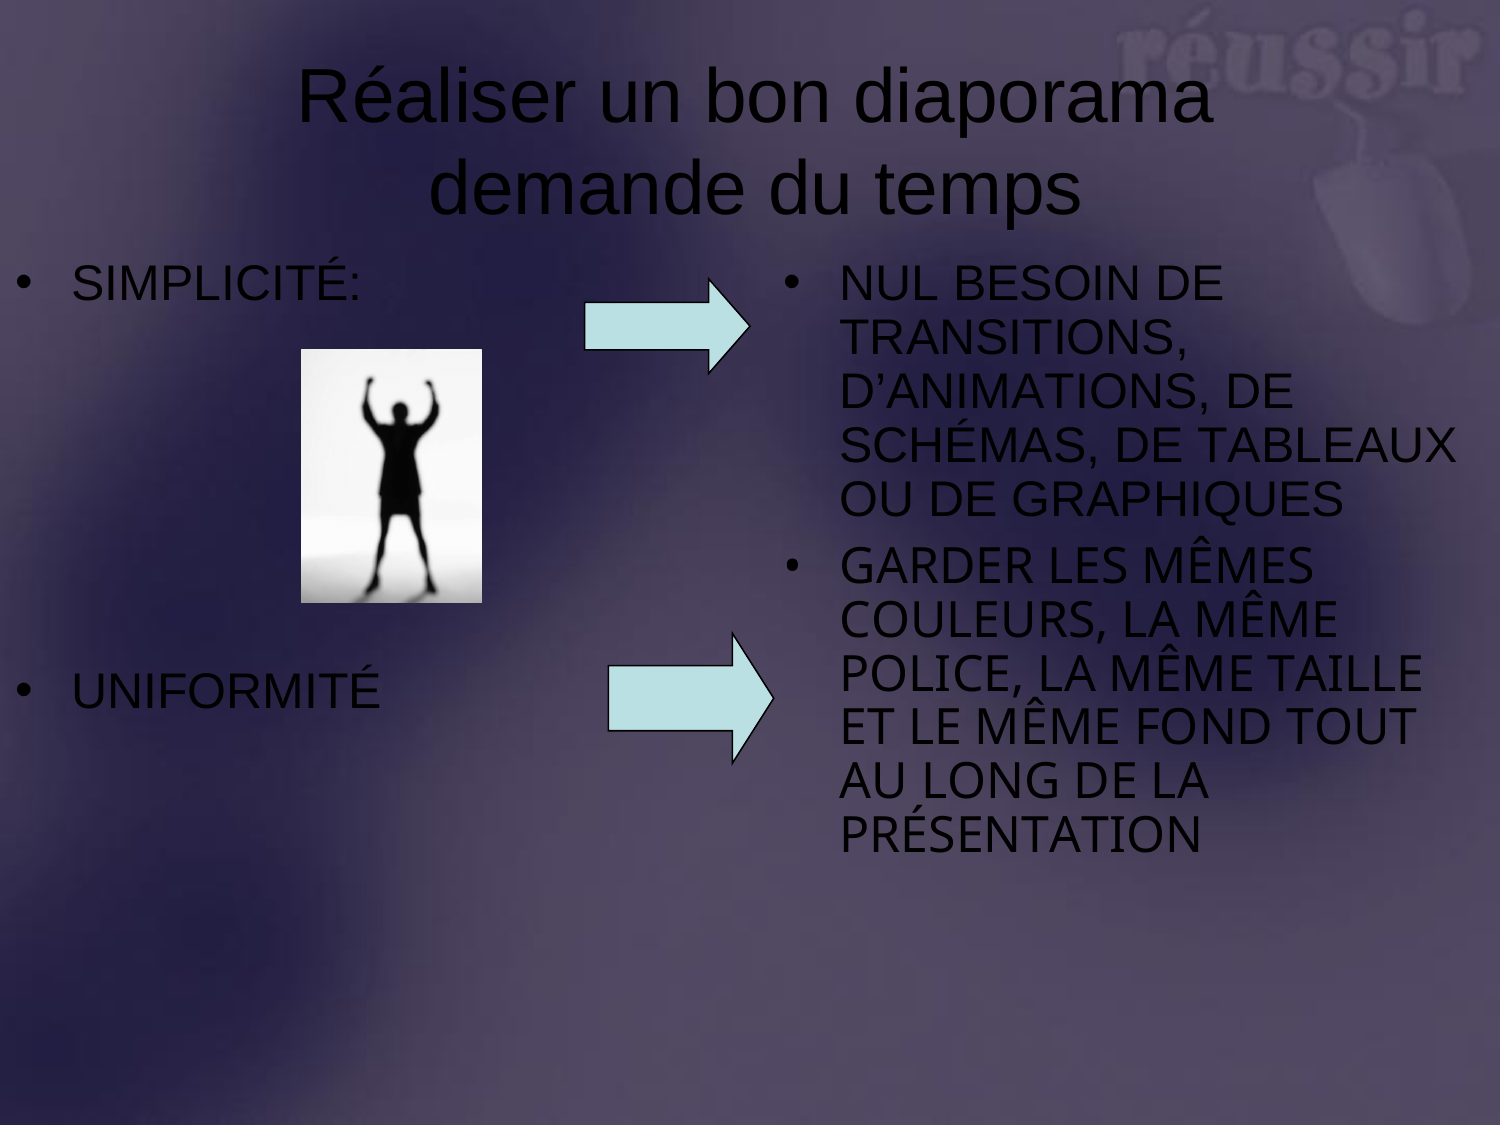

Réaliser un bon diaporama demande du temps
SIMPLICITÉ:
UNIFORMITÉ
NUL BESOIN DE TRANSITIONS, D’ANIMATIONS, DE SCHÉMAS, DE TABLEAUX OU DE GRAPHIQUES
GARDER LES MÊMES COULEURS, LA MÊME POLICE, LA MÊME TAILLE ET LE MÊME FOND TOUT AU LONG DE LA PRÉSENTATION